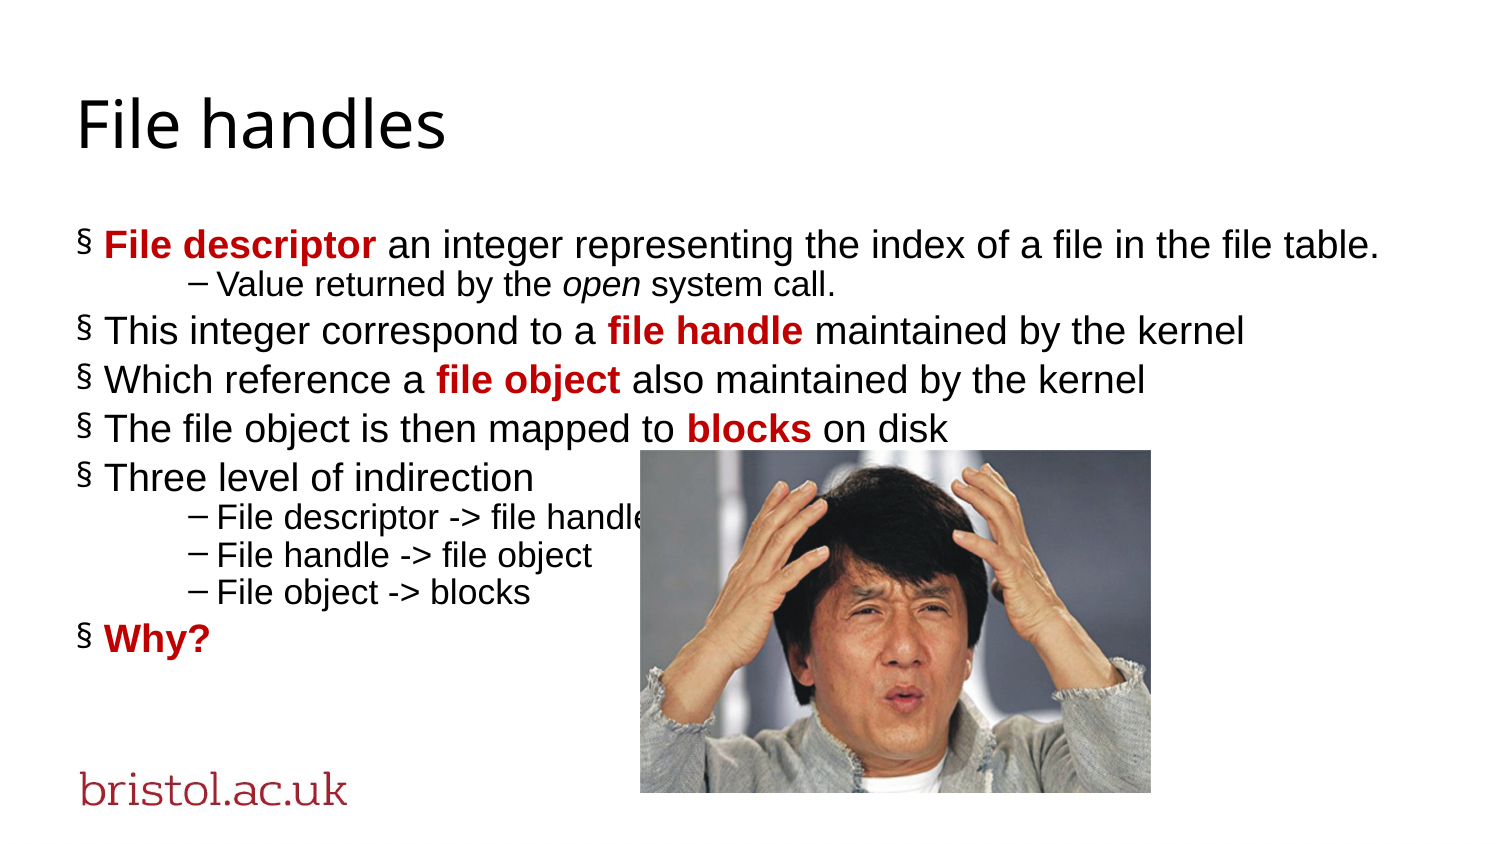

# File handles
File descriptor an integer representing the index of a file in the file table.
Value returned by the open system call.
This integer correspond to a file handle maintained by the kernel
Which reference a file object also maintained by the kernel
The file object is then mapped to blocks on disk
Three level of indirection
File descriptor -> file handle
File handle -> file object
File object -> blocks
Why?